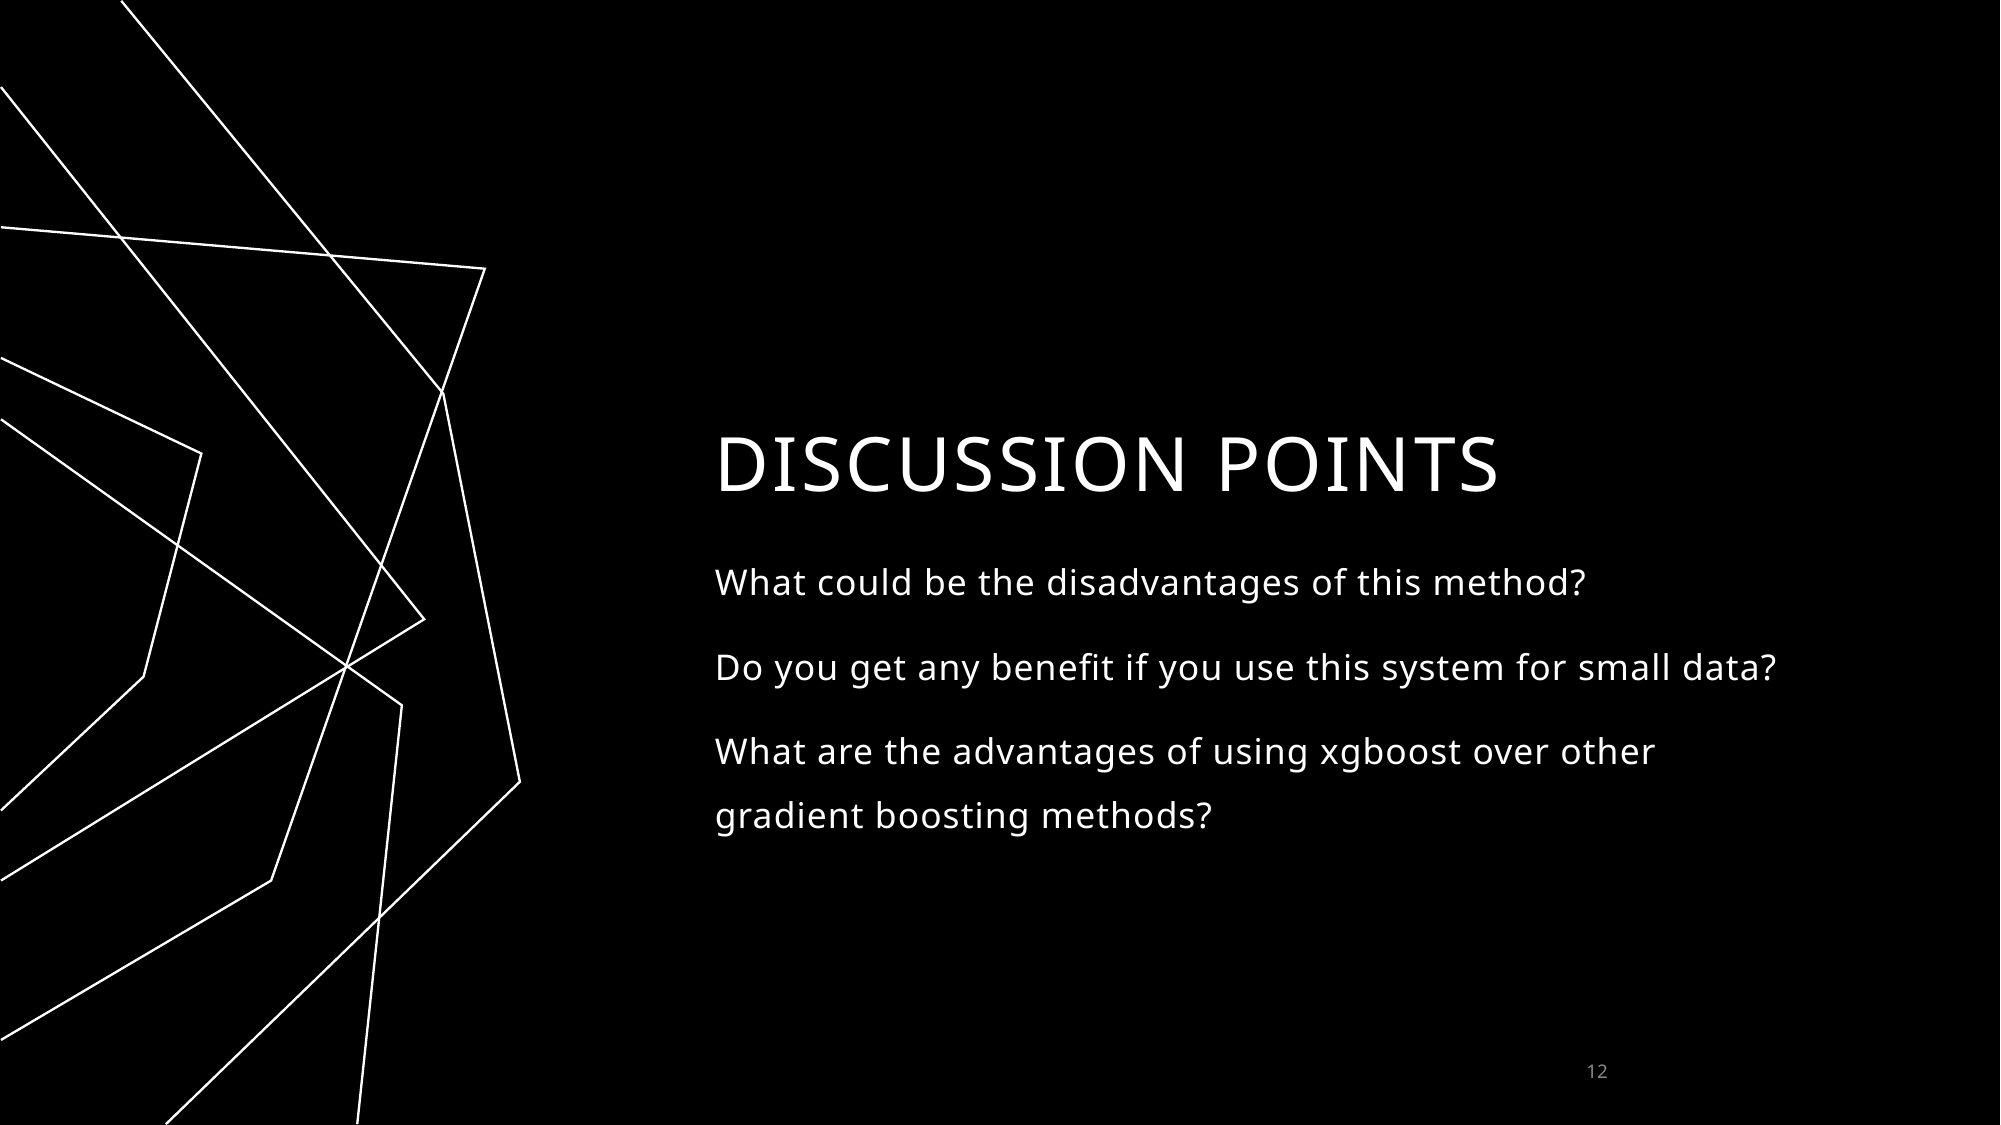

# Discussion points
What could be the disadvantages of this method?
Do you get any benefit if you use this system for small data?
What are the advantages of using xgboost over other gradient boosting methods?